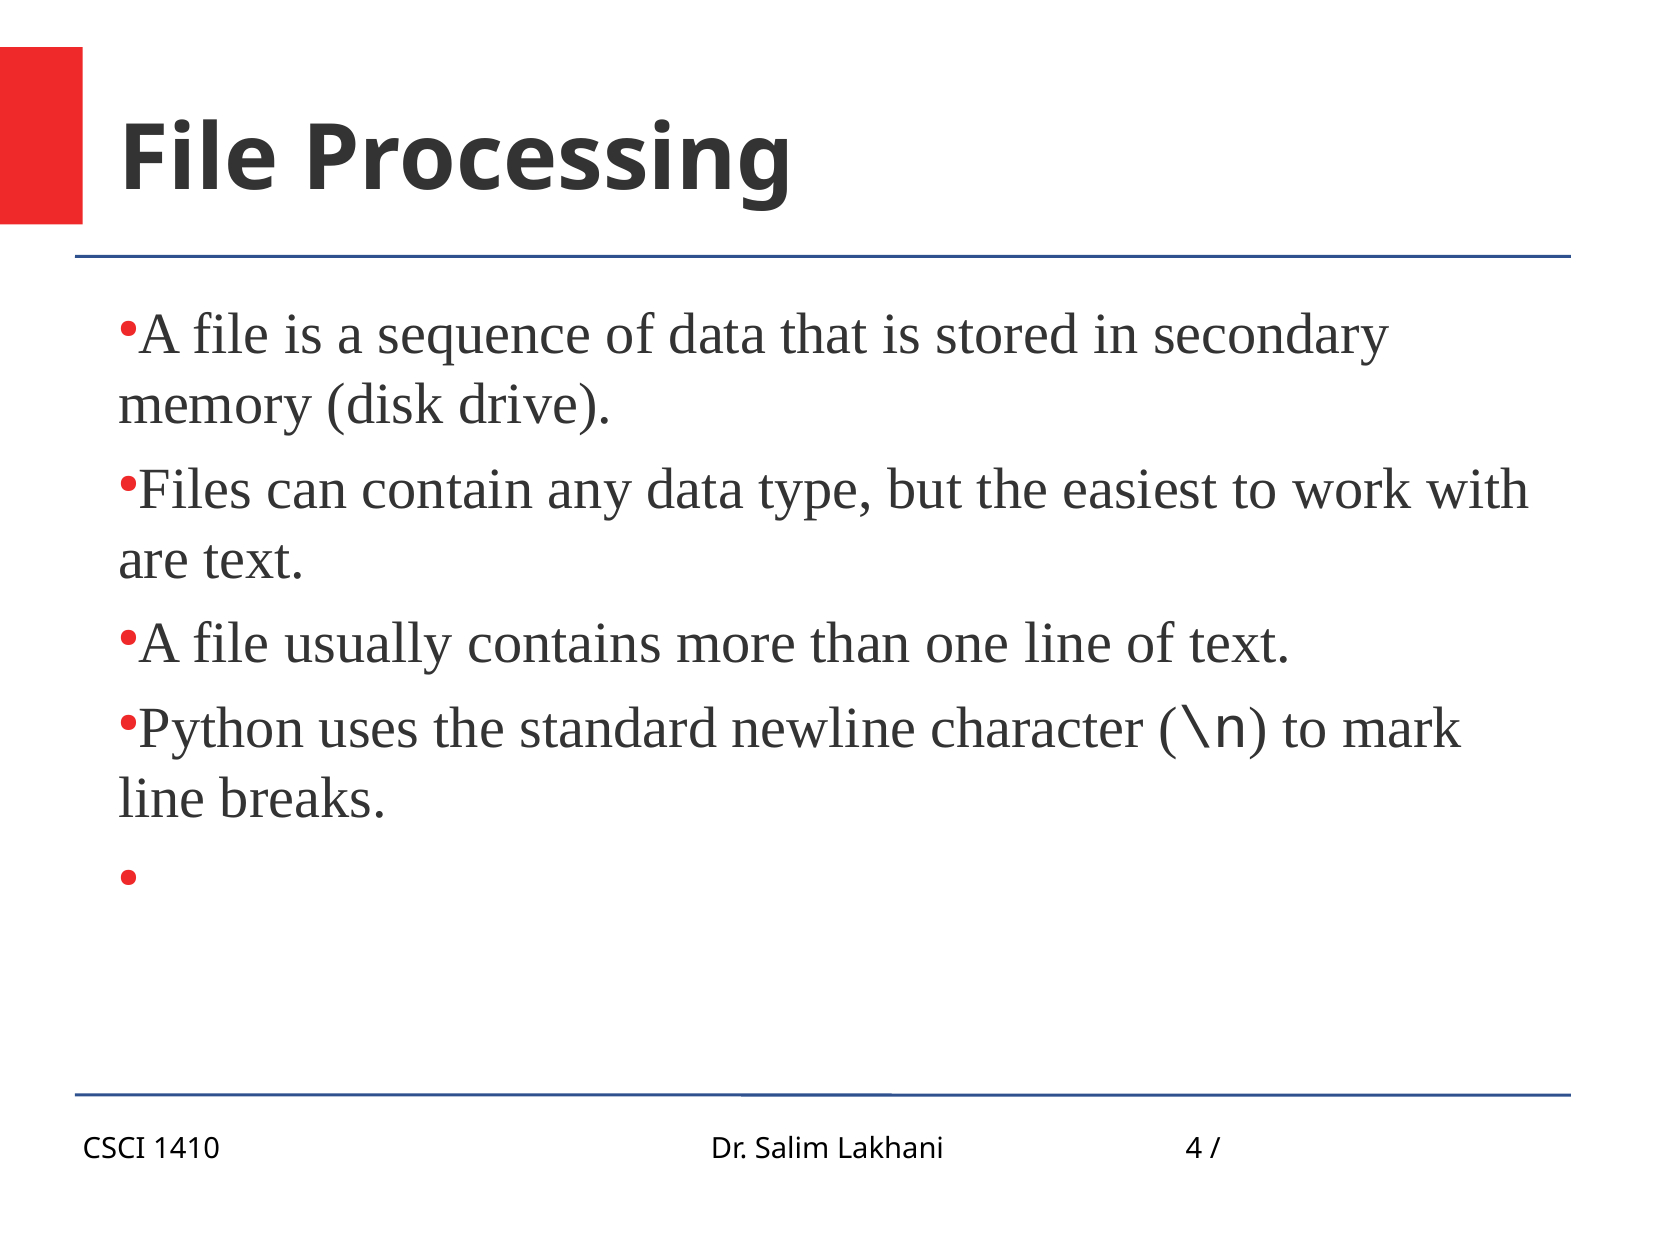

# File Processing
A file is a sequence of data that is stored in secondary memory (disk drive).
Files can contain any data type, but the easiest to work with are text.
A file usually contains more than one line of text.
Python uses the standard newline character (\n) to mark line breaks.
CSCI 1410
Dr. Salim Lakhani